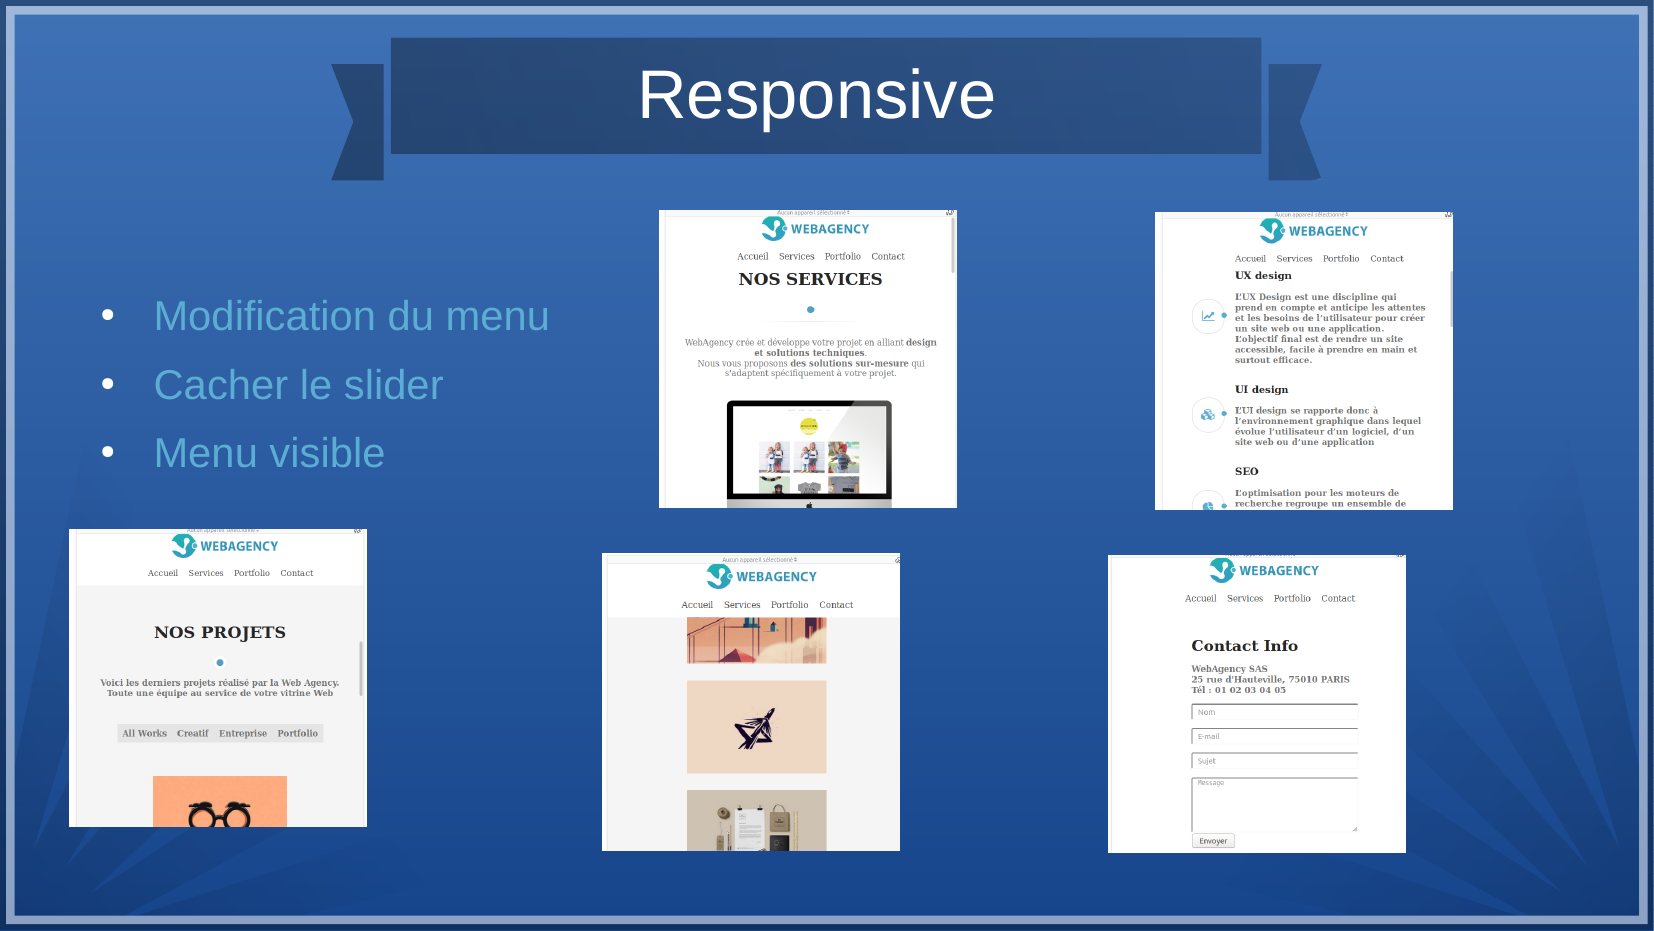

# Responsive
Modification du menu
Cacher le slider
Menu visible